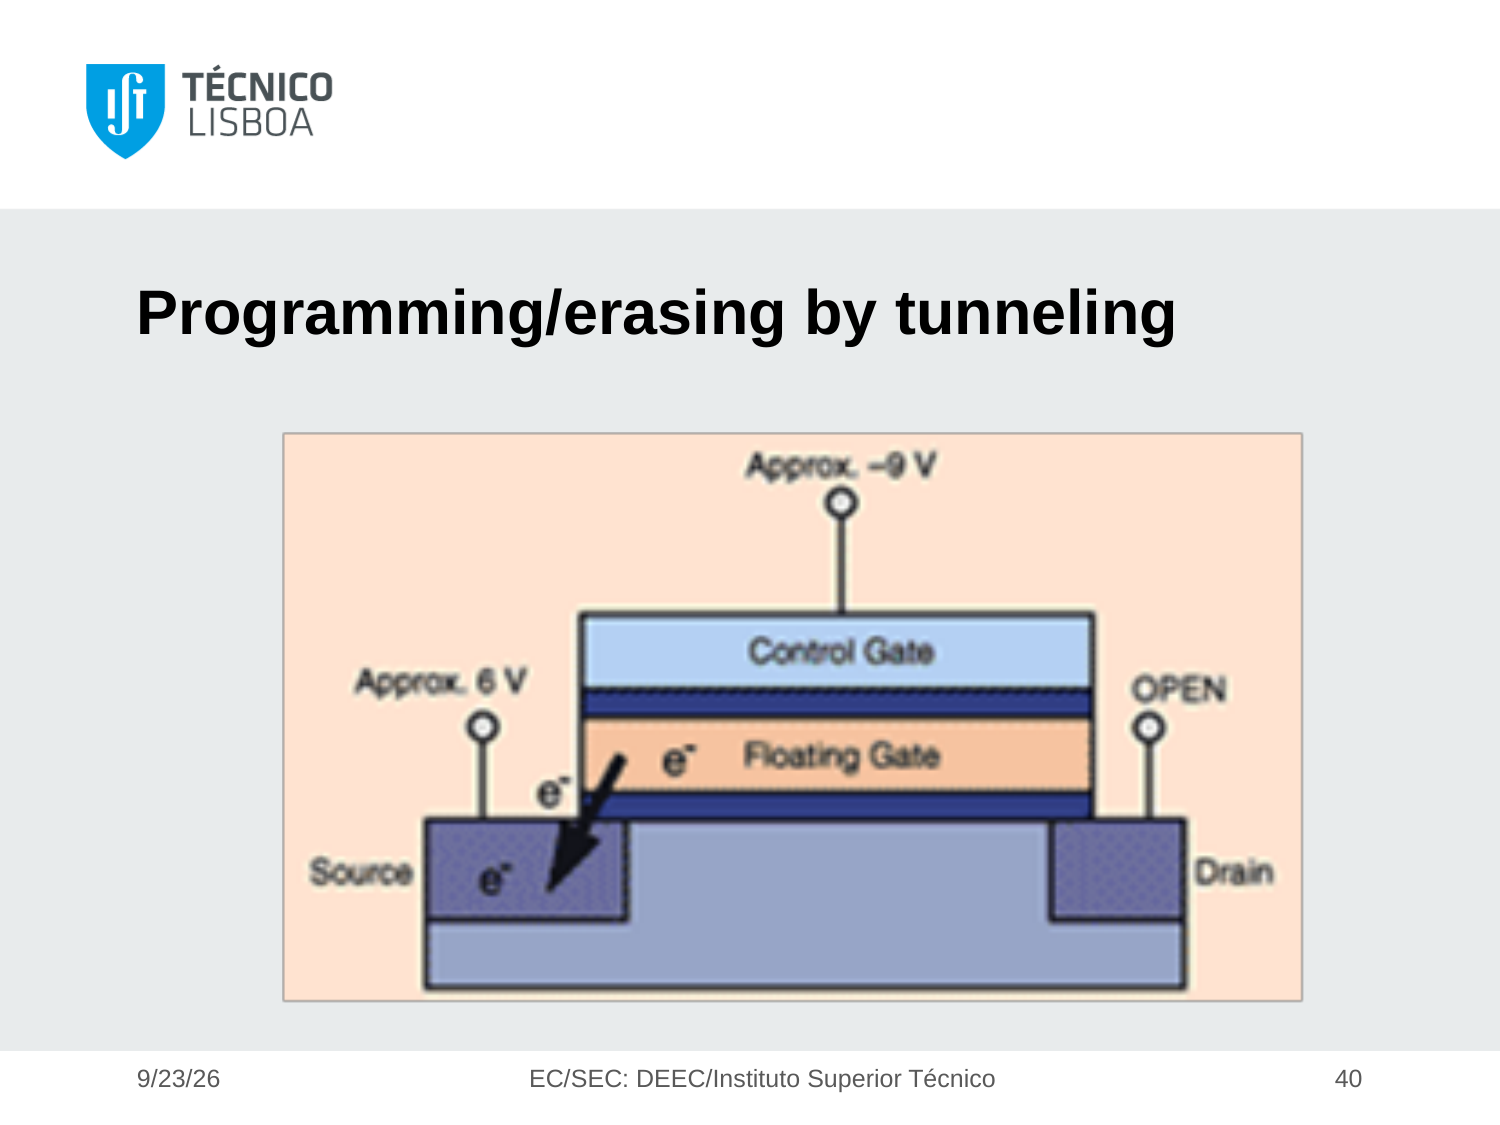

# Programming/erasing by tunneling
EC/SEC: DEEC/Instituto Superior Técnico